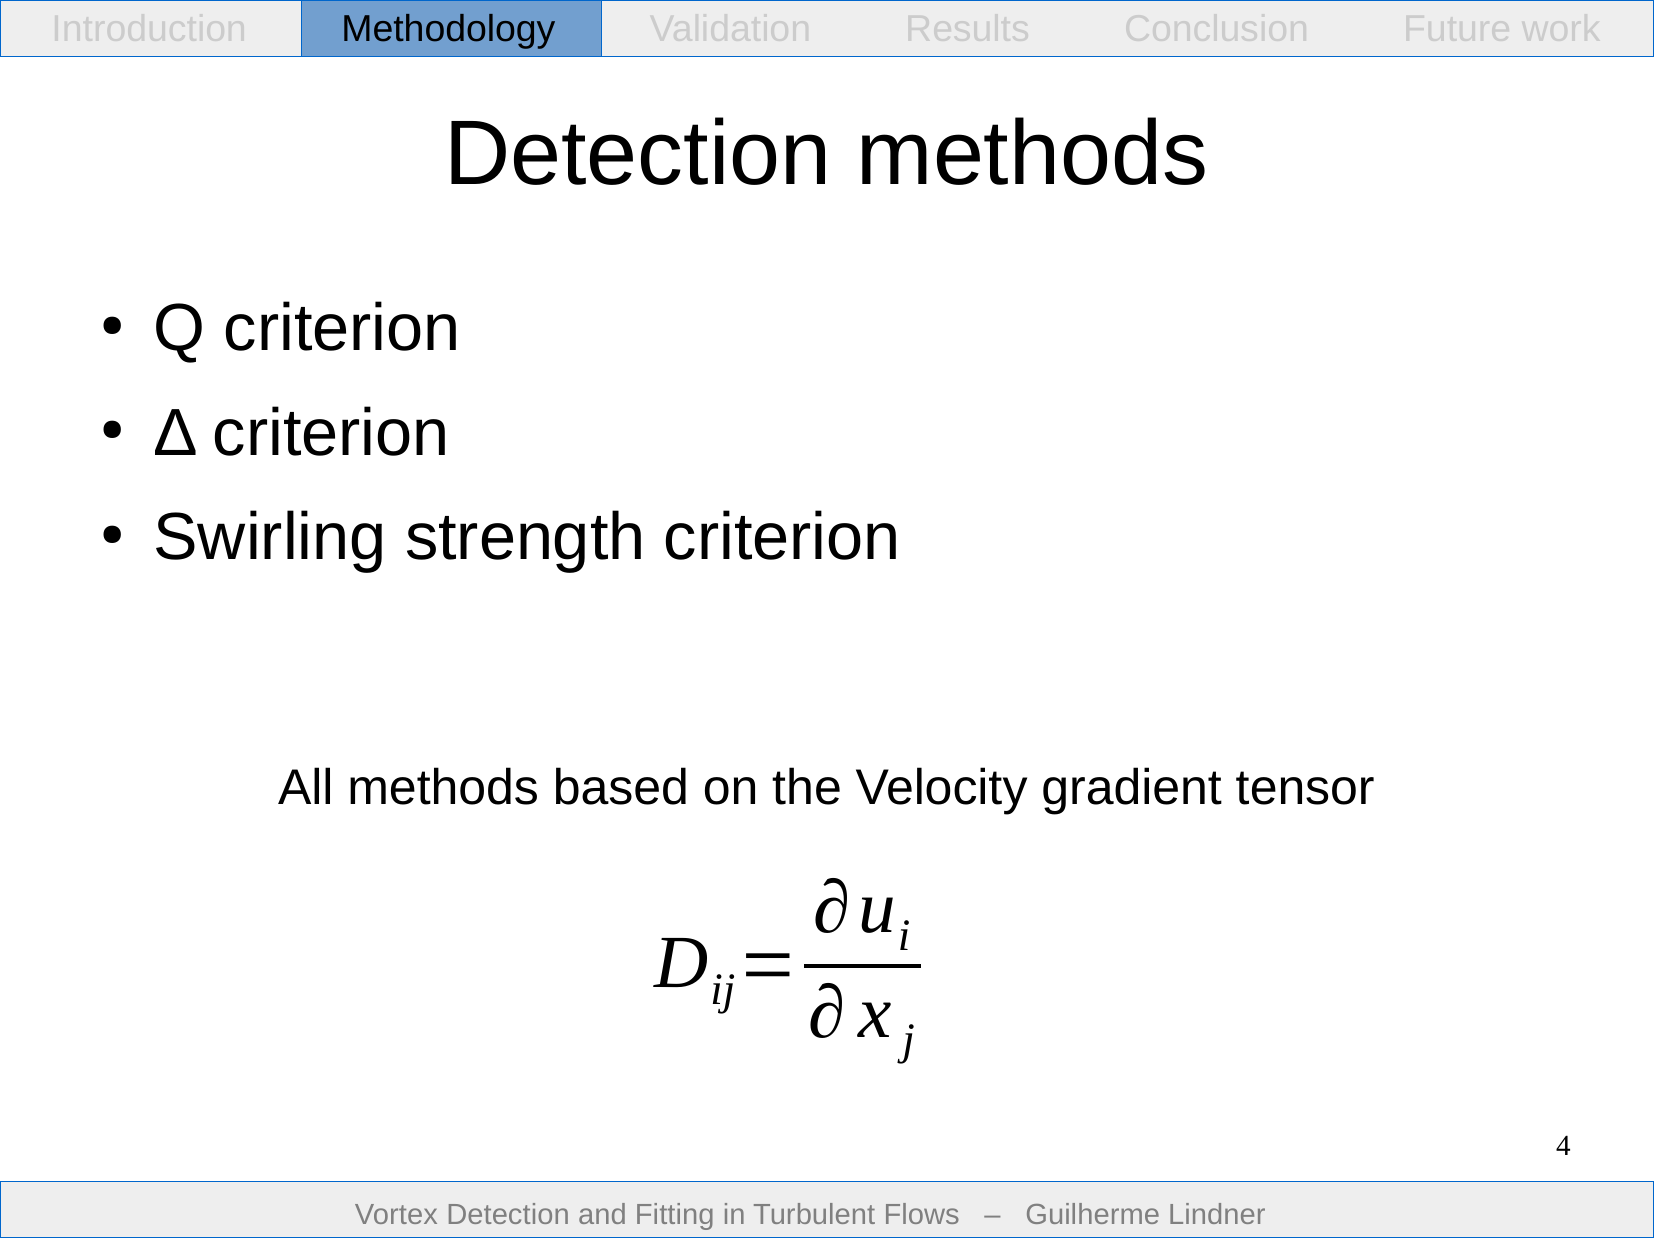

Introduction Methodology Validation Results Conclusion Future work
# Detection methods
Q criterion
Δ criterion
Swirling strength criterion
All methods based on the Velocity gradient tensor
4
Vortex Detection and Fitting in Turbulent Flows – Guilherme Lindner